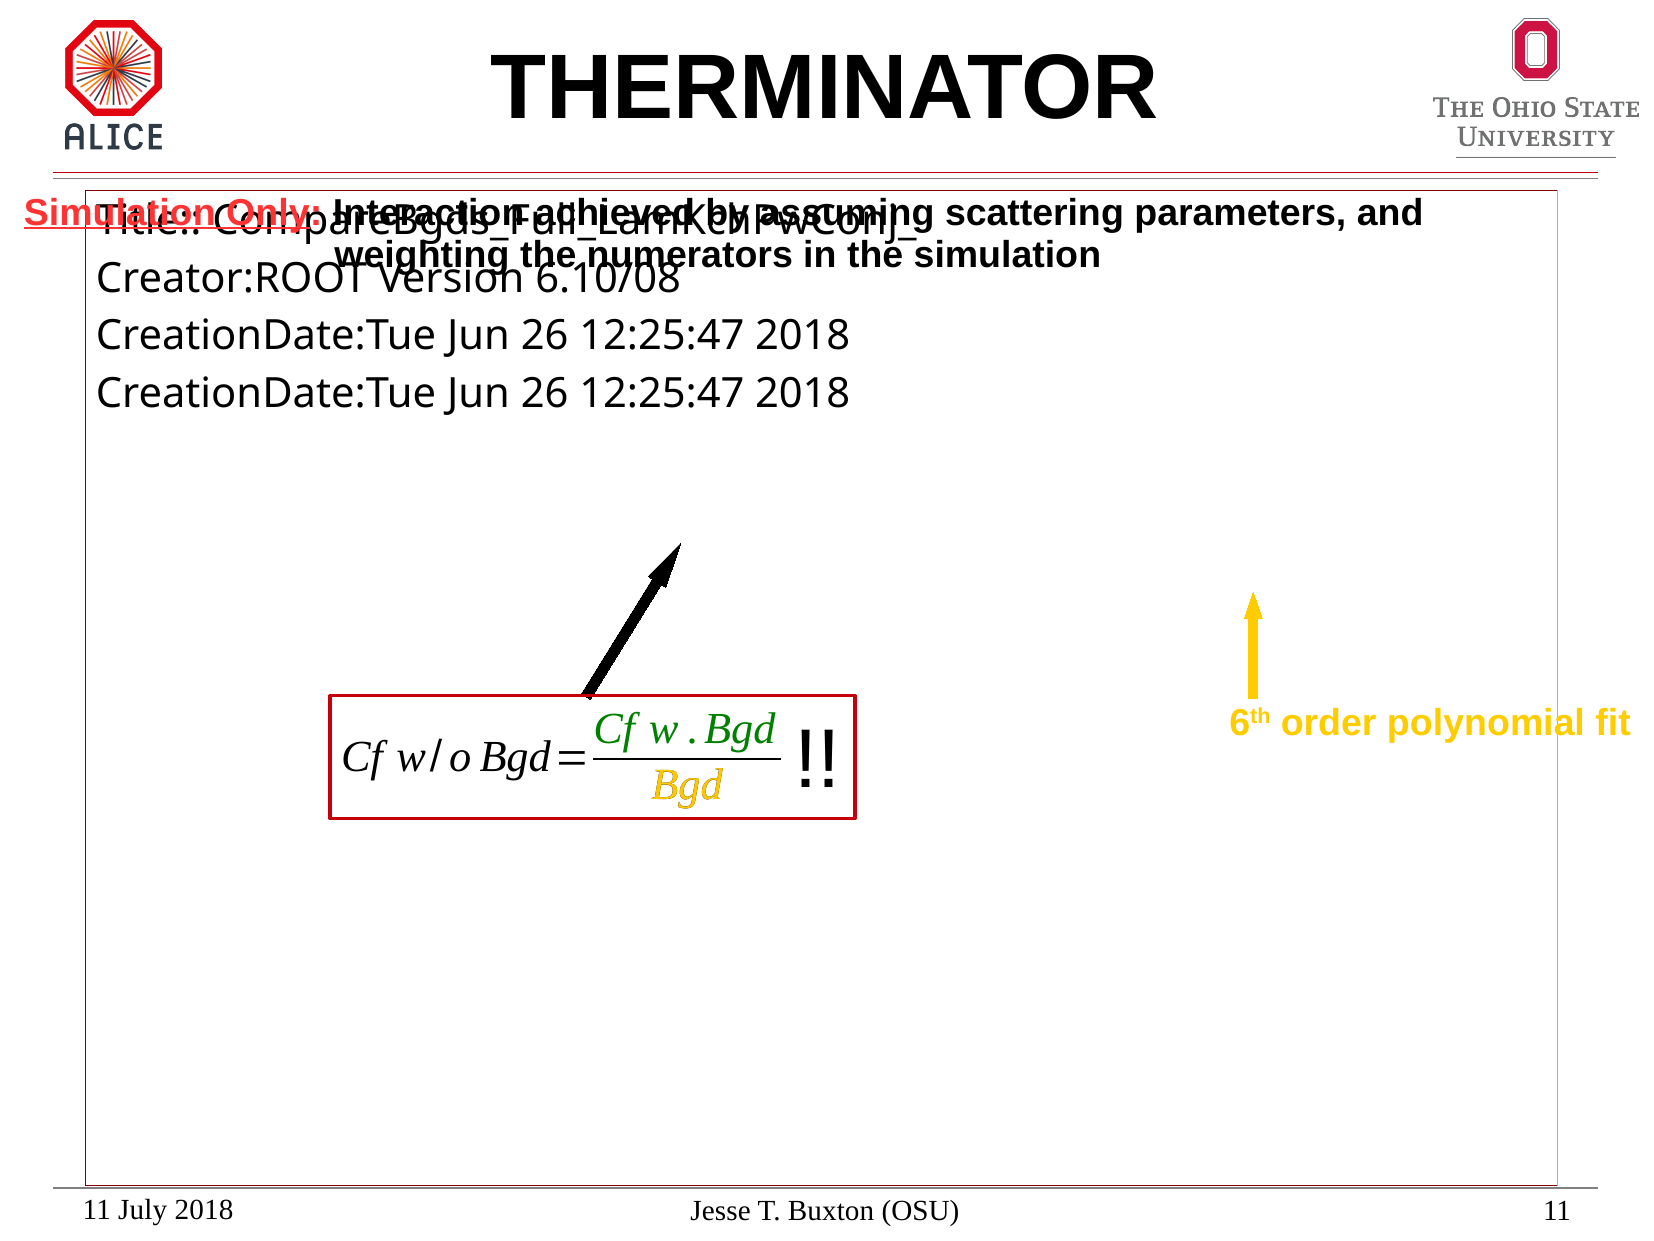

# THERMINATOR
Simulation Only: Interaction achieved by assuming scattering parameters, and 						 weighting the numerators in the simulation
6th order polynomial fit
!!
11 July 2018
Jesse T. Buxton (OSU)
11